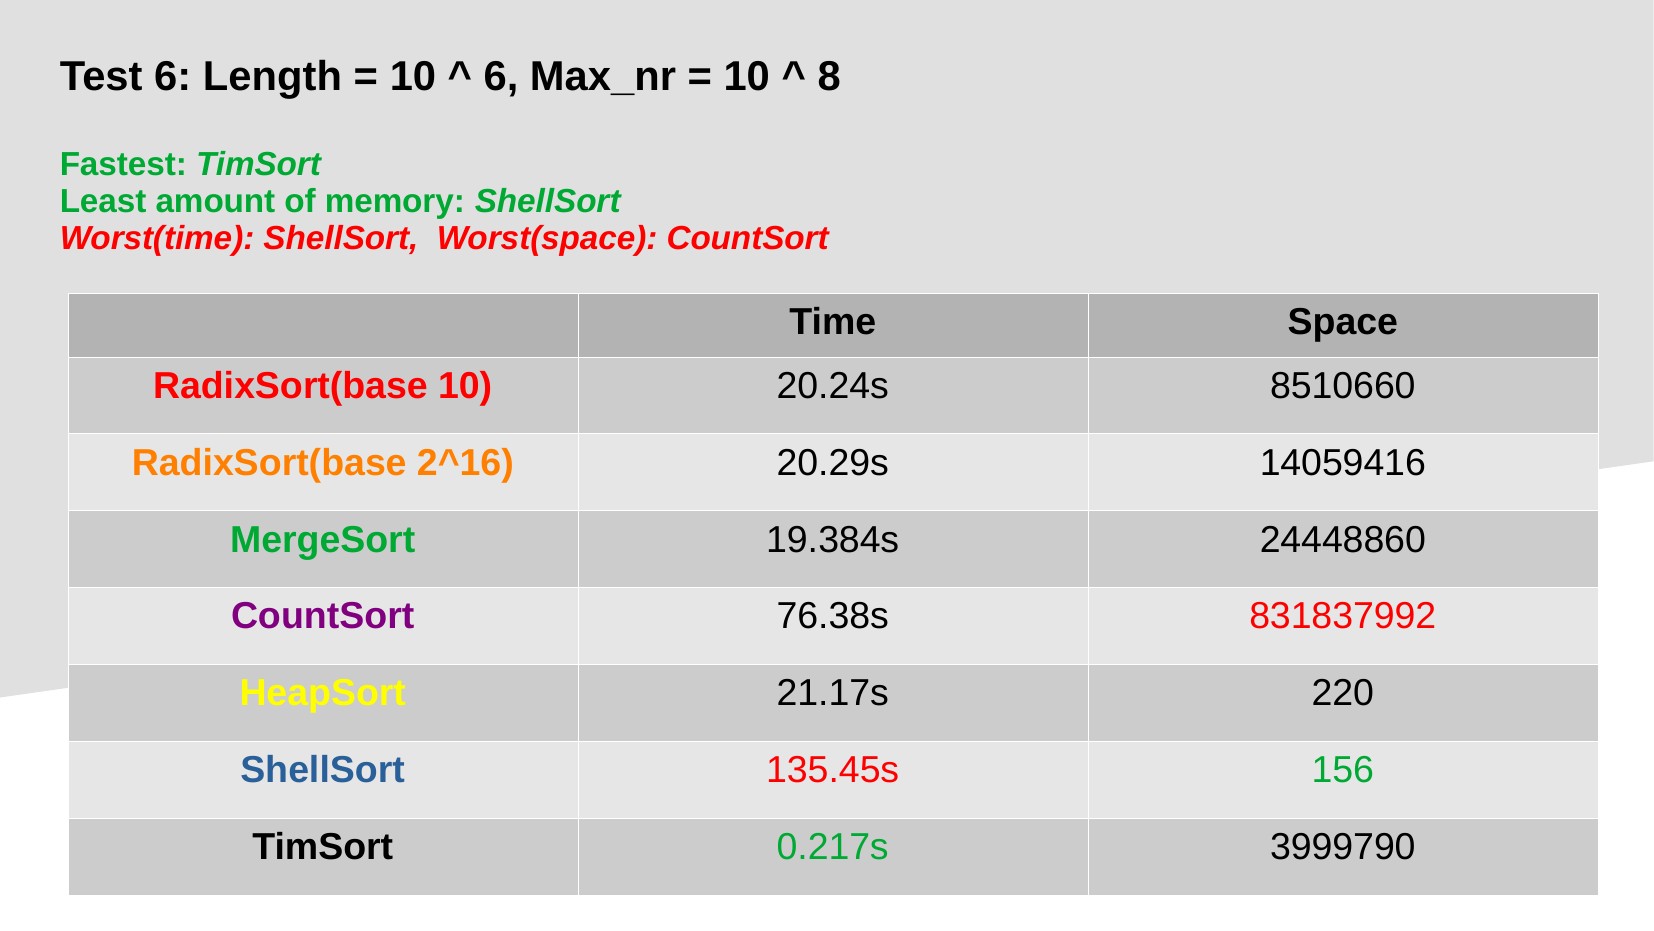

Test 6: Length = 10 ^ 6, Max_nr = 10 ^ 8
Fastest: TimSort
Least amount of memory: ShellSort
Worst(time): ShellSort, Worst(space): CountSort
| | Time | Space |
| --- | --- | --- |
| RadixSort(base 10) | 20.24s | 8510660 |
| RadixSort(base 2^16) | 20.29s | 14059416 |
| MergeSort | 19.384s | 24448860 |
| CountSort | 76.38s | 831837992 |
| HeapSort | 21.17s | 220 |
| ShellSort | 135.45s | 156 |
| TimSort | 0.217s | 3999790 |